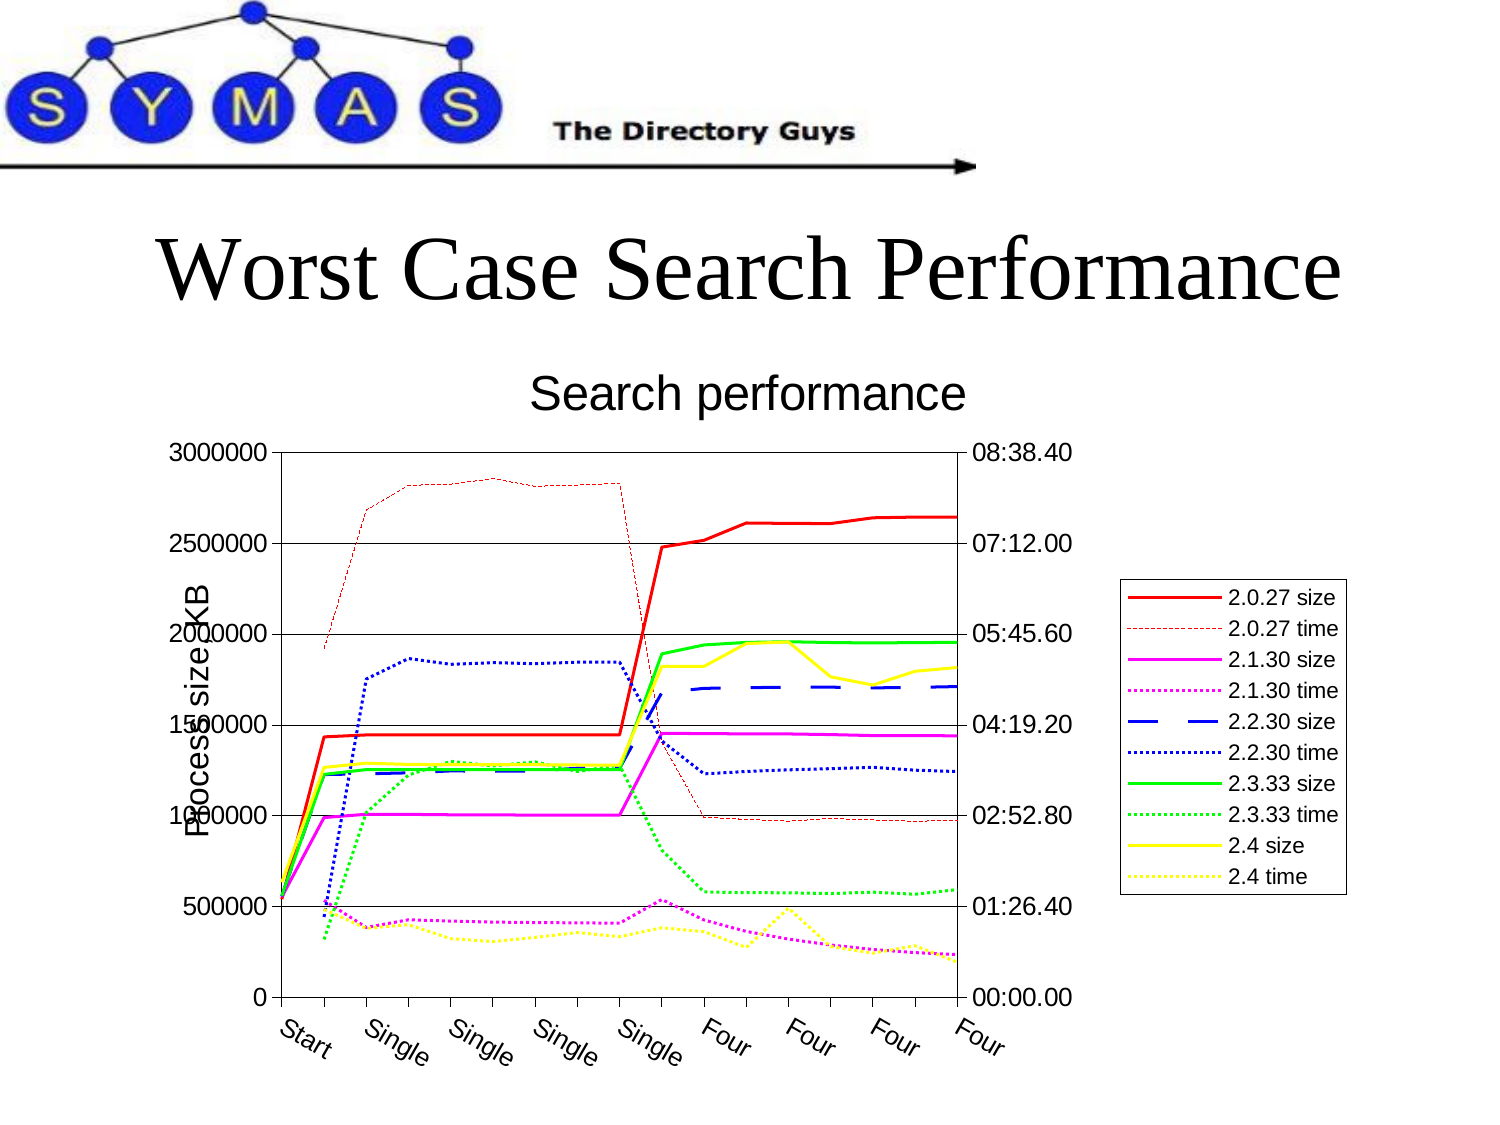

# Worst Case Search Performance
### Chart: Search performance
| Category | 2.0.27 size | 2.1.30 size | 2.2.30 size | 2.3.33 size | 2.4 size | 2.0.27 time | 2.1.30 time | 2.2.30 time | 2.3.33 time | 2.4 time |
|---|---|---|---|---|---|---|---|---|---|---|
| Start | 541120.0 | 553172.0 | 557696.0 | 559972.0 | 634064.0 | None | None | None | None | None |
| Single | 1434692.0 | 990412.0 | 1227332.0 | 1228092.0 | 1266404.0 | 0.00384125 | 0.00106928240740741 | 0.000885740740740741 | 0.000638356481481481 | 0.000969305555555556 |
| Single | 1445372.0 | 1008736.0 | 1231488.0 | 1254480.0 | 1289816.0 | 0.0053708912037037 | 0.000771076388888889 | 0.00350671296296296 | 0.00203563657407407 | 0.000761111111111111 |
| Single | 1445800.0 | 1007956.0 | 1236548.0 | 1253948.0 | 1283272.0 | 0.00563939814814815 | 0.000855243055555555 | 0.00373255787037037 | 0.00244953703703704 | 0.00080162037037037 |
| Single | 1445372.0 | 1005824.0 | 1247464.0 | 1254528.0 | 1281812.0 | 0.0056540162037037 | 0.000840810185185185 | 0.00366928240740741 | 0.00259922453703704 | 0.000647569444444444 |
| Single | 1445432.0 | 1005824.0 | 1245688.0 | 1253744.0 | 1281736.0 | 0.00571333333333333 | 0.00083025462962963 | 0.00368703703703704 | 0.00254924768518519 | 0.000615798611111111 |
| Single | 1445428.0 | 1003416.0 | 1246496.0 | 1253716.0 | 1281612.0 | 0.00562989583333333 | 0.000824733796296296 | 0.00367642361111111 | 0.00259395833333333 | 0.000661736111111111 |
| Single | 1445856.0 | 1003416.0 | 1262256.0 | 1254568.0 | 1279880.0 | 0.00564208333333333 | 0.000821331018518518 | 0.00369284722222222 | 0.00248813657407407 | 0.000714849537037037 |
| Single | 1445832.0 | 1003408.0 | 1262400.0 | 1253824.0 | 1278680.0 | 0.00566207175925926 | 0.000817534722222222 | 0.00369325231481481 | 0.00255797453703704 | 0.000669537037037037 |
| Four | 2479556.0 | 1454240.0 | 1678368.0 | 1892028.0 | 1823392.0 | 0.0028116087962963 | 0.00107821759259259 | 0.00282516203703704 | 0.00162199074074074 | 0.000767824074074074 |
| Four | 2517432.0 | 1453008.0 | 1702124.0 | 1941152.0 | 1823180.0 | 0.00198533564814815 | 0.000852928240740741 | 0.00246204861111111 | 0.00116208333333333 | 0.000724305555555555 |
| Four | 2612656.0 | 1451128.0 | 1705740.0 | 1955260.0 | 1949076.0 | 0.00196072916666667 | 0.000727430555555555 | 0.00248804398148148 | 0.00115387731481481 | 0.000550694444444444 |
| Four | 2610336.0 | 1450852.0 | 1708588.0 | 1958768.0 | 1957700.0 | 0.00194118055555556 | 0.000642789351851852 | 0.00250677083333333 | 0.00115247685185185 | 0.000983657407407407 |
| Four | 2609308.0 | 1447416.0 | 1708800.0 | 1954640.0 | 1765488.0 | 0.00197038194444444 | 0.000578020833333333 | 0.00251962962962963 | 0.00114403935185185 | 0.000560671296296296 |
| Four | 2641376.0 | 1441872.0 | 1704716.0 | 1951844.0 | 1720316.0 | 0.00195550925925926 | 0.000528541666666667 | 0.00253456018518518 | 0.00116003472222222 | 0.000488576388888889 |
| Four | 2645040.0 | 1441872.0 | 1707392.0 | 1954056.0 | 1796208.0 | 0.00193943287037037 | 0.000494074074074074 | 0.0025025 | 0.0011362962962963 | 0.000569155092592593 |
| Four | 2645032.0 | 1440604.0 | 1712112.0 | 1955172.0 | 1817036.0 | 0.00195341435185185 | 0.000472523148148148 | 0.00248773148148148 | 0.00118760416666667 | 0.000388425925925926 |